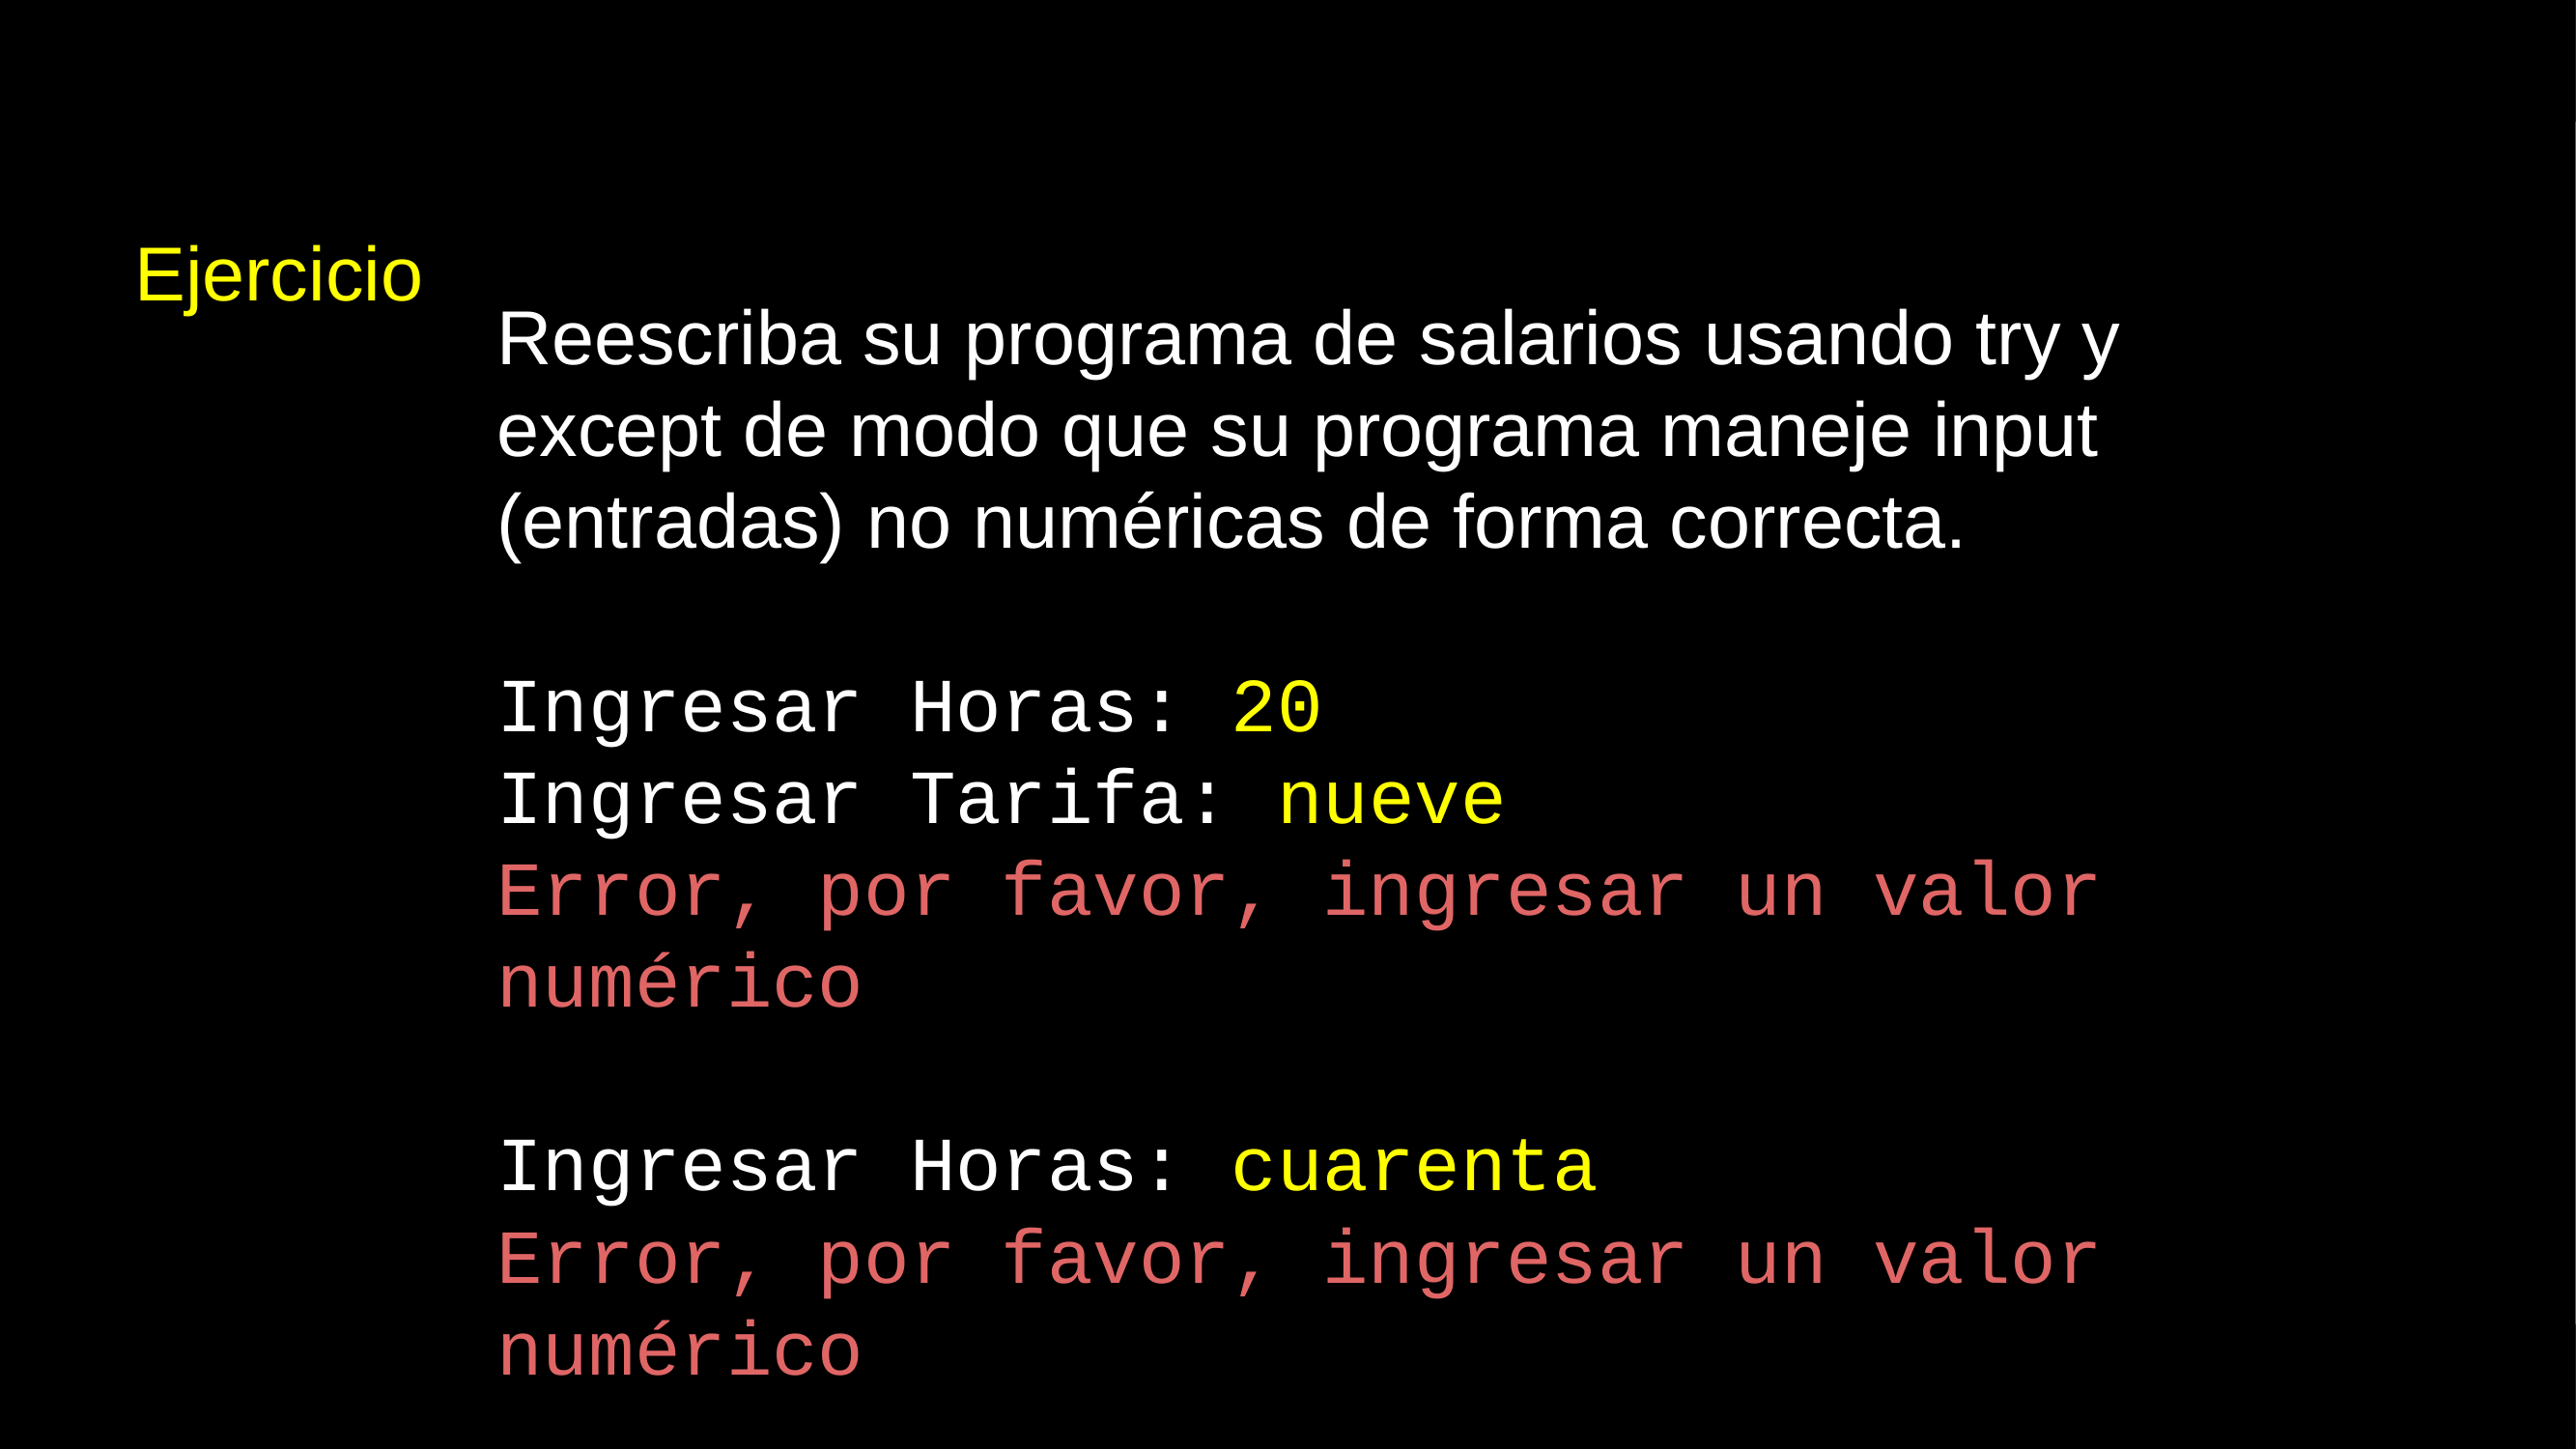

Ejercicio
Reescriba su programa de salarios usando try y except de modo que su programa maneje input (entradas) no numéricas de forma correcta.
Ingresar Horas: 20
Ingresar Tarifa: nueve
Error, por favor, ingresar un valor numérico
Ingresar Horas: cuarenta
Error, por favor, ingresar un valor numérico